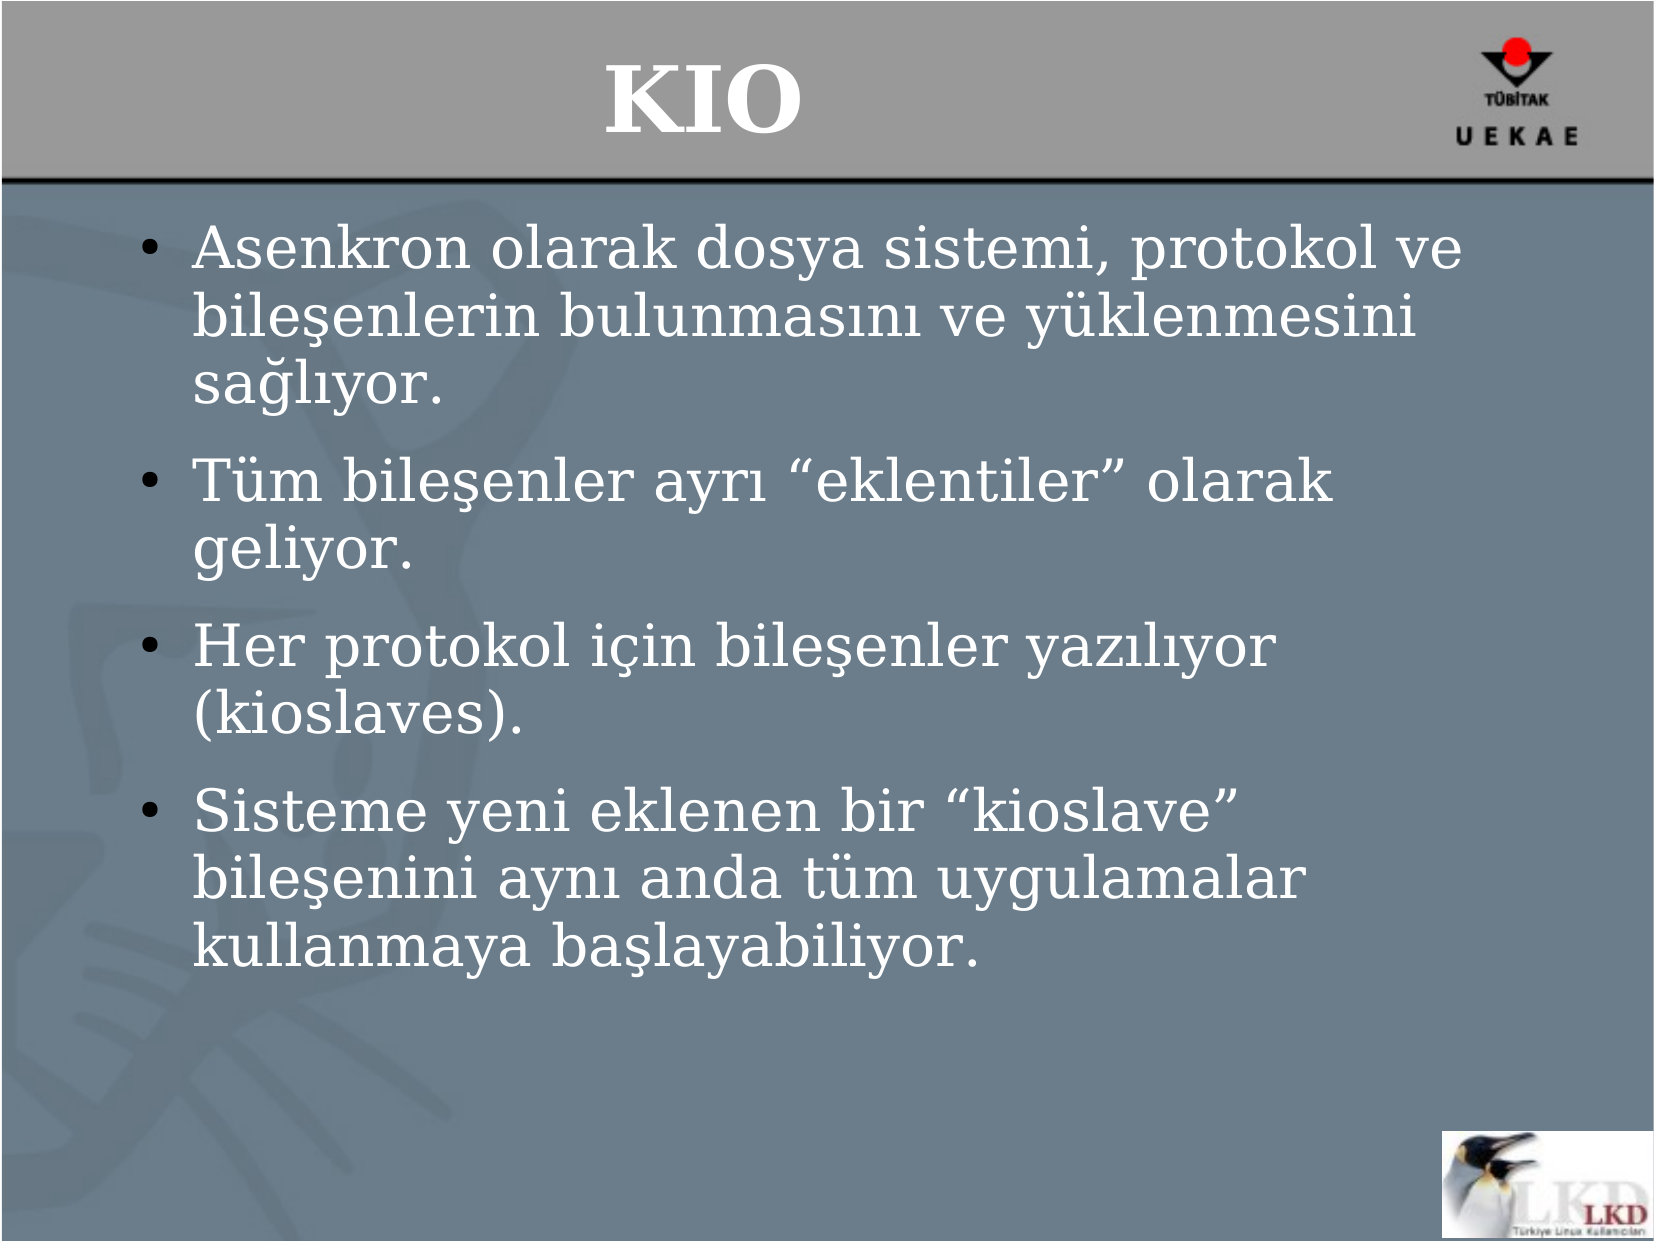

# KIO
Asenkron olarak dosya sistemi, protokol ve bileşenlerin bulunmasını ve yüklenmesini sağlıyor.
Tüm bileşenler ayrı “eklentiler” olarak geliyor.
Her protokol için bileşenler yazılıyor (kioslaves).
Sisteme yeni eklenen bir “kioslave” bileşenini aynı anda tüm uygulamalar kullanmaya başlayabiliyor.